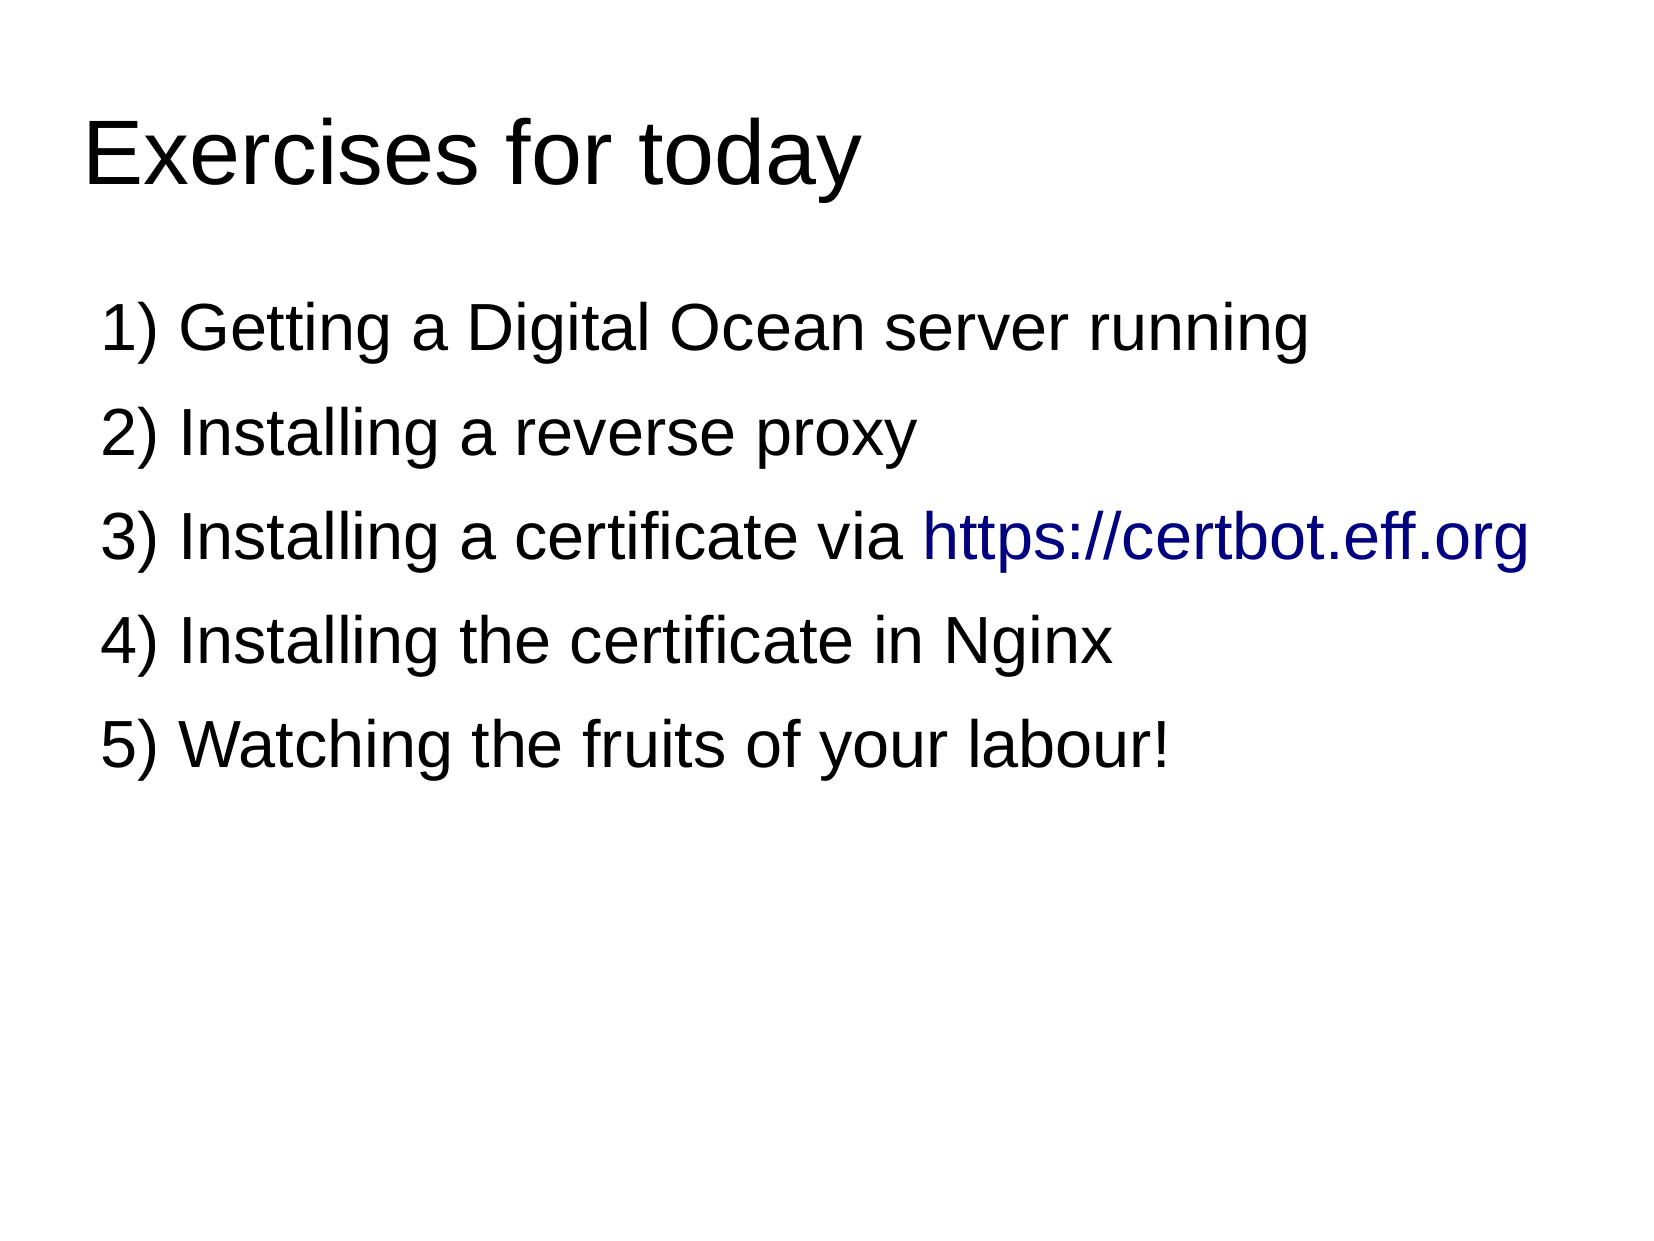

# Exercises for today
 Getting a Digital Ocean server running
 Installing a reverse proxy
 Installing a certificate via https://certbot.eff.org
 Installing the certificate in Nginx
 Watching the fruits of your labour!